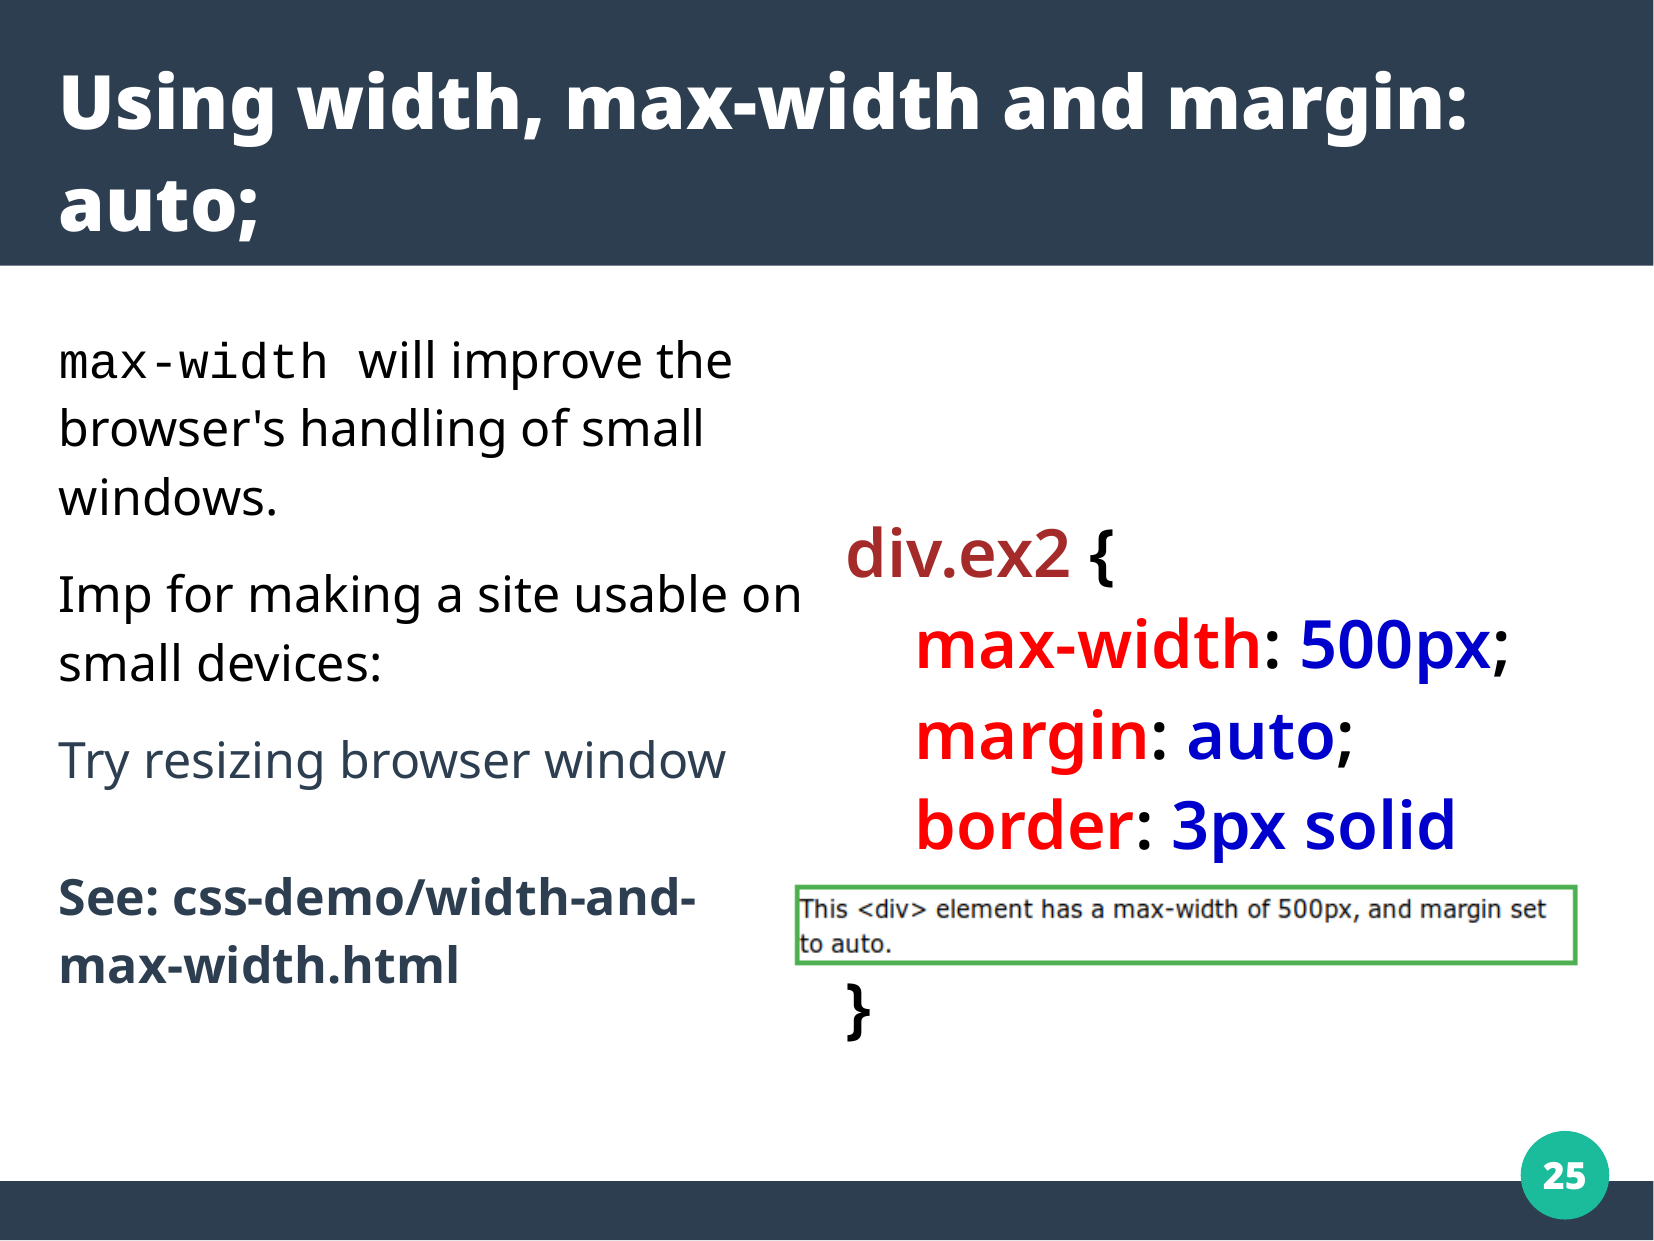

# Using width, max-width and margin: auto;
max-width will improve the browser's handling of small windows.
Imp for making a site usable on small devices:
Try resizing browser window
See: css-demo/width-and-max-width.html
div.ex2 {
    max-width: 500px;
    margin: auto;
    border: 3px solid #73AD21;
}
25